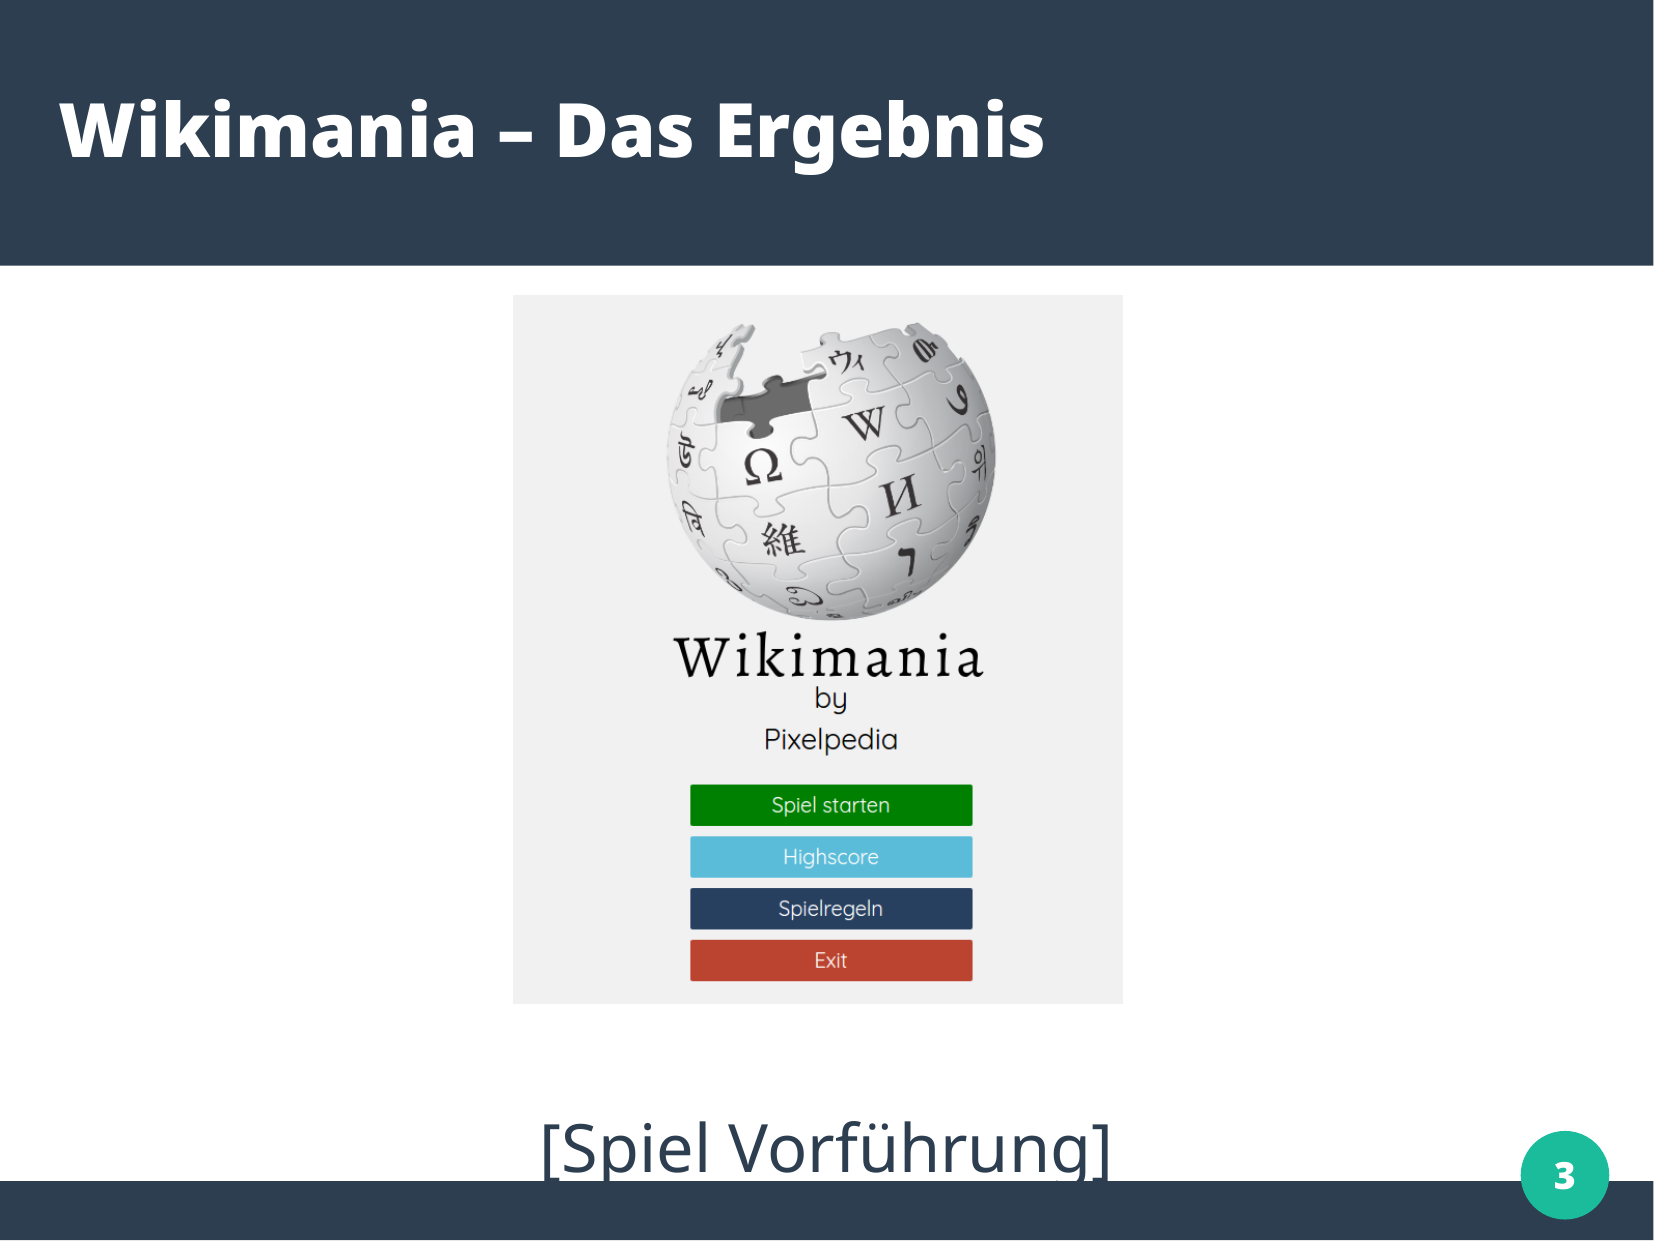

# Wikimania – Das Ergebnis
[Spiel Vorführung]
3